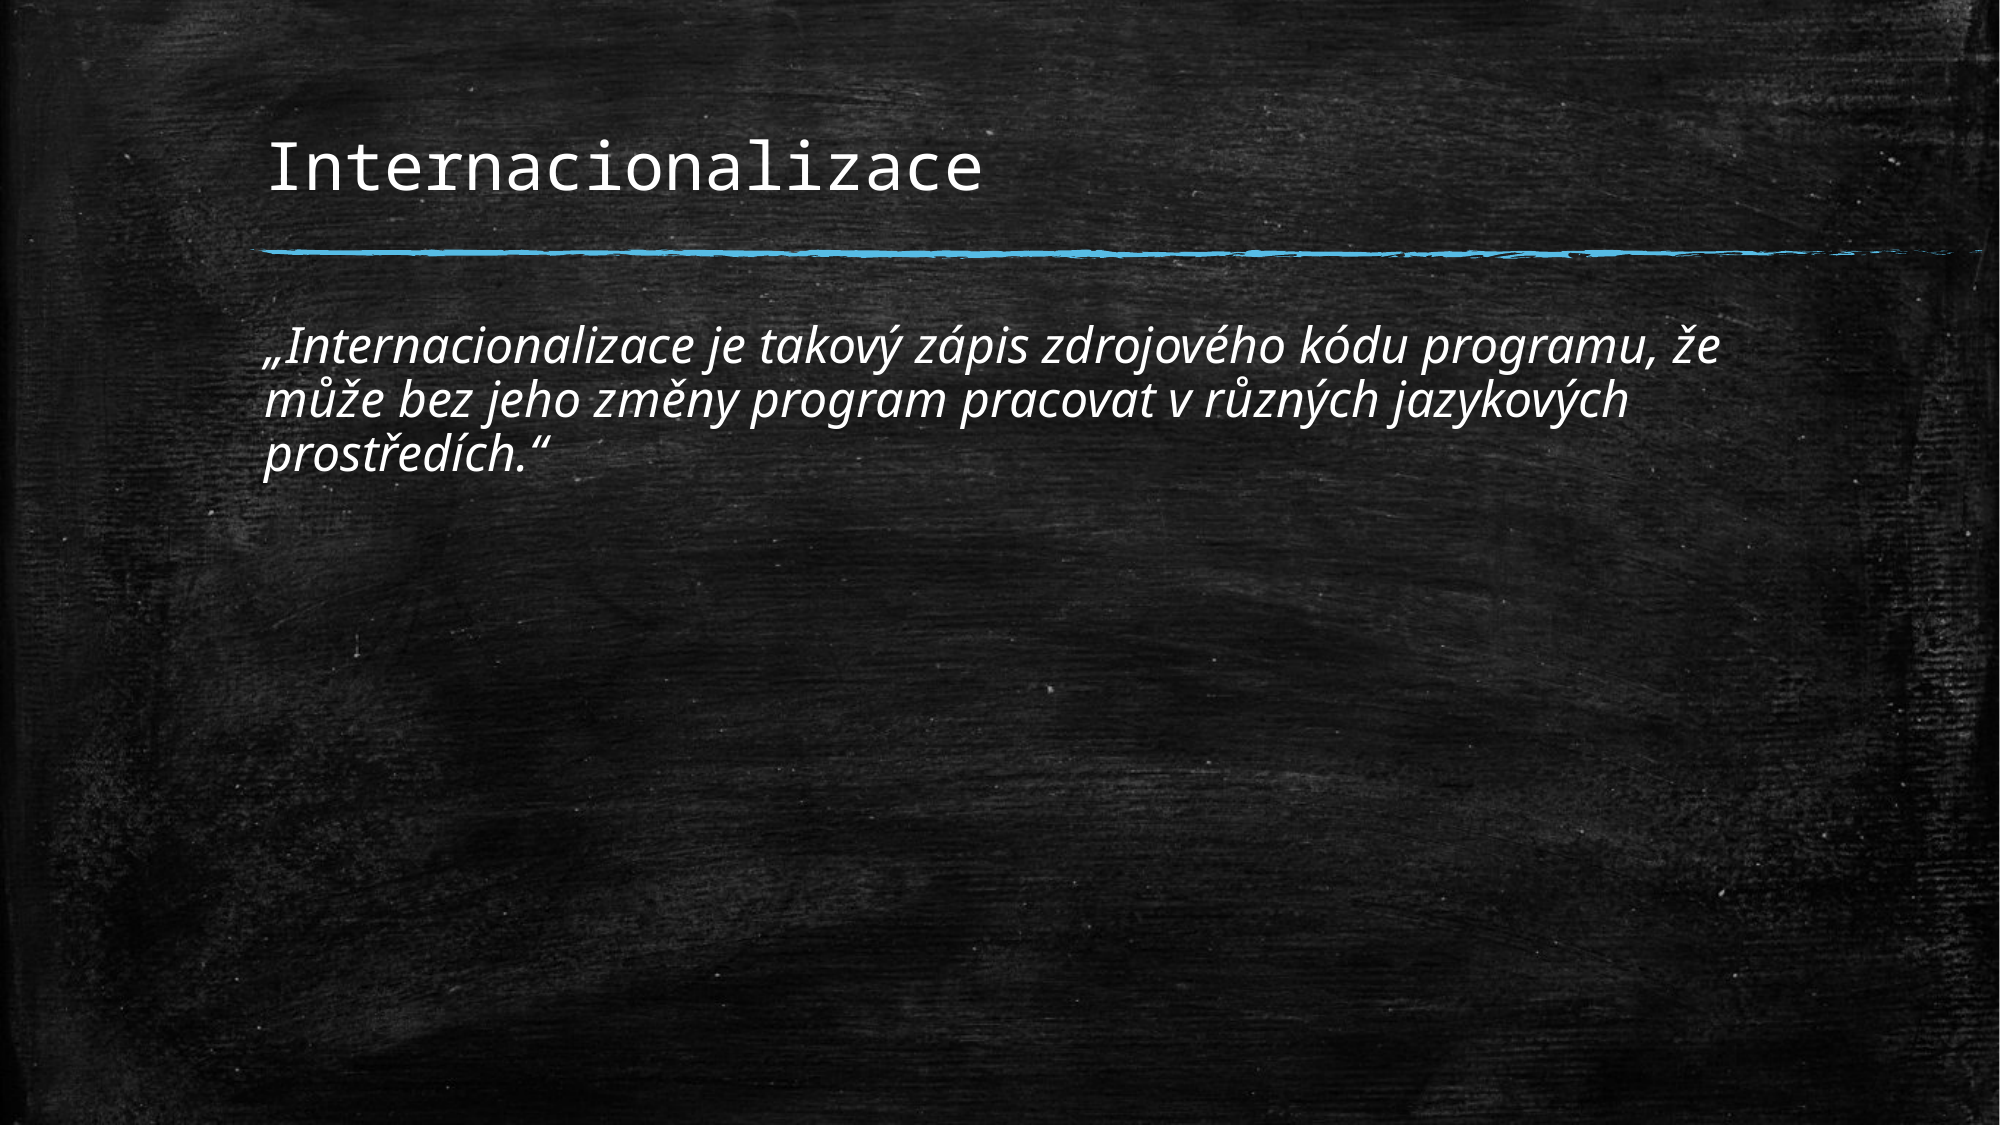

# Internacionalizace
„Internacionalizace je takový zápis zdrojového kódu programu, že může bez jeho změny program pracovat v různých jazykových prostředích.“